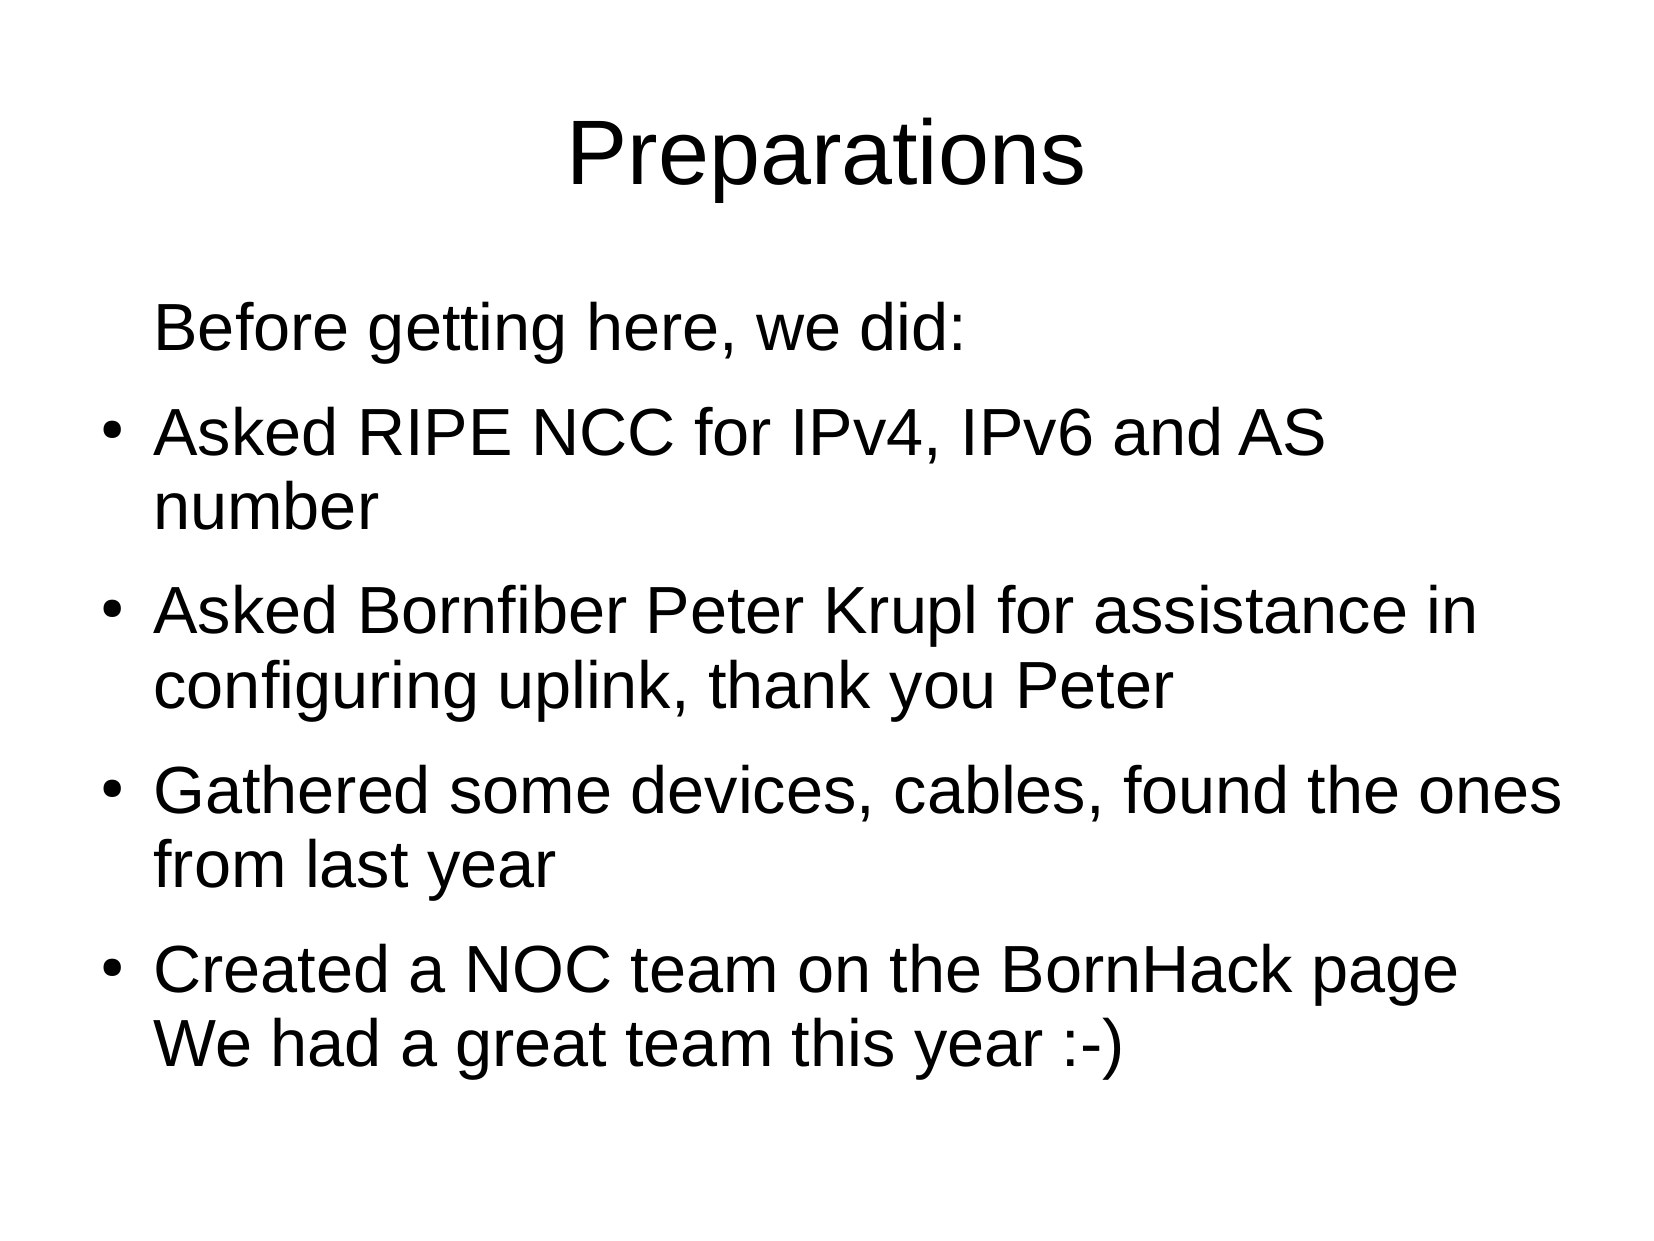

# Preparations
Before getting here, we did:
Asked RIPE NCC for IPv4, IPv6 and AS number
Asked Bornfiber Peter Krupl for assistance in configuring uplink, thank you Peter
Gathered some devices, cables, found the ones from last year
Created a NOC team on the BornHack page
We had a great team this year :-)